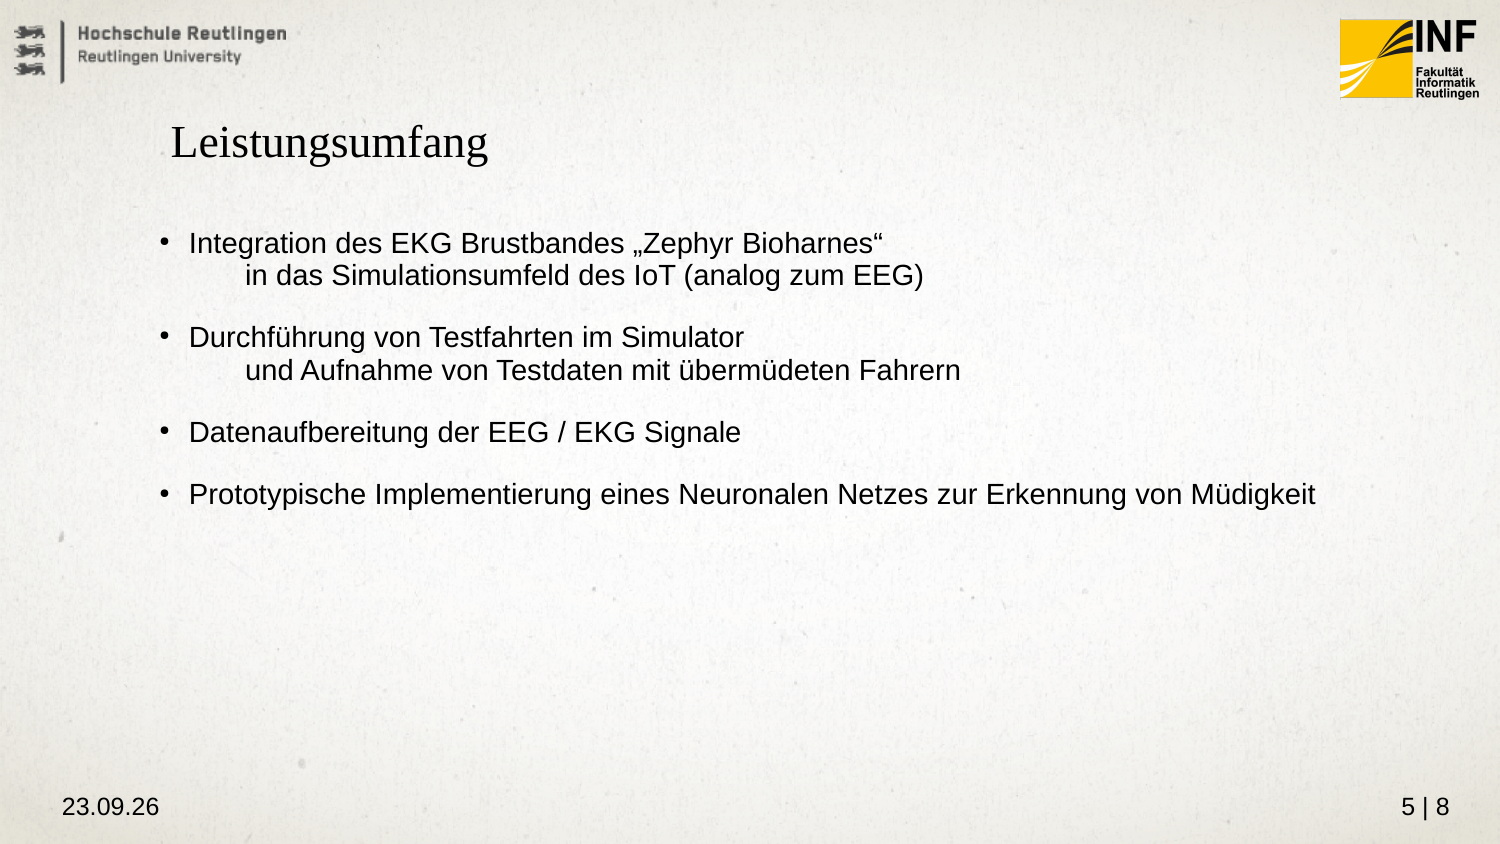

# Leistungsumfang
Integration des EKG Brustbandes „Zephyr Bioharnes“
in das Simulationsumfeld des IoT (analog zum EEG)
Durchführung von Testfahrten im Simulator
und Aufnahme von Testdaten mit übermüdeten Fahrern
Datenaufbereitung der EEG / EKG Signale
Prototypische Implementierung eines Neuronalen Netzes zur Erkennung von Müdigkeit